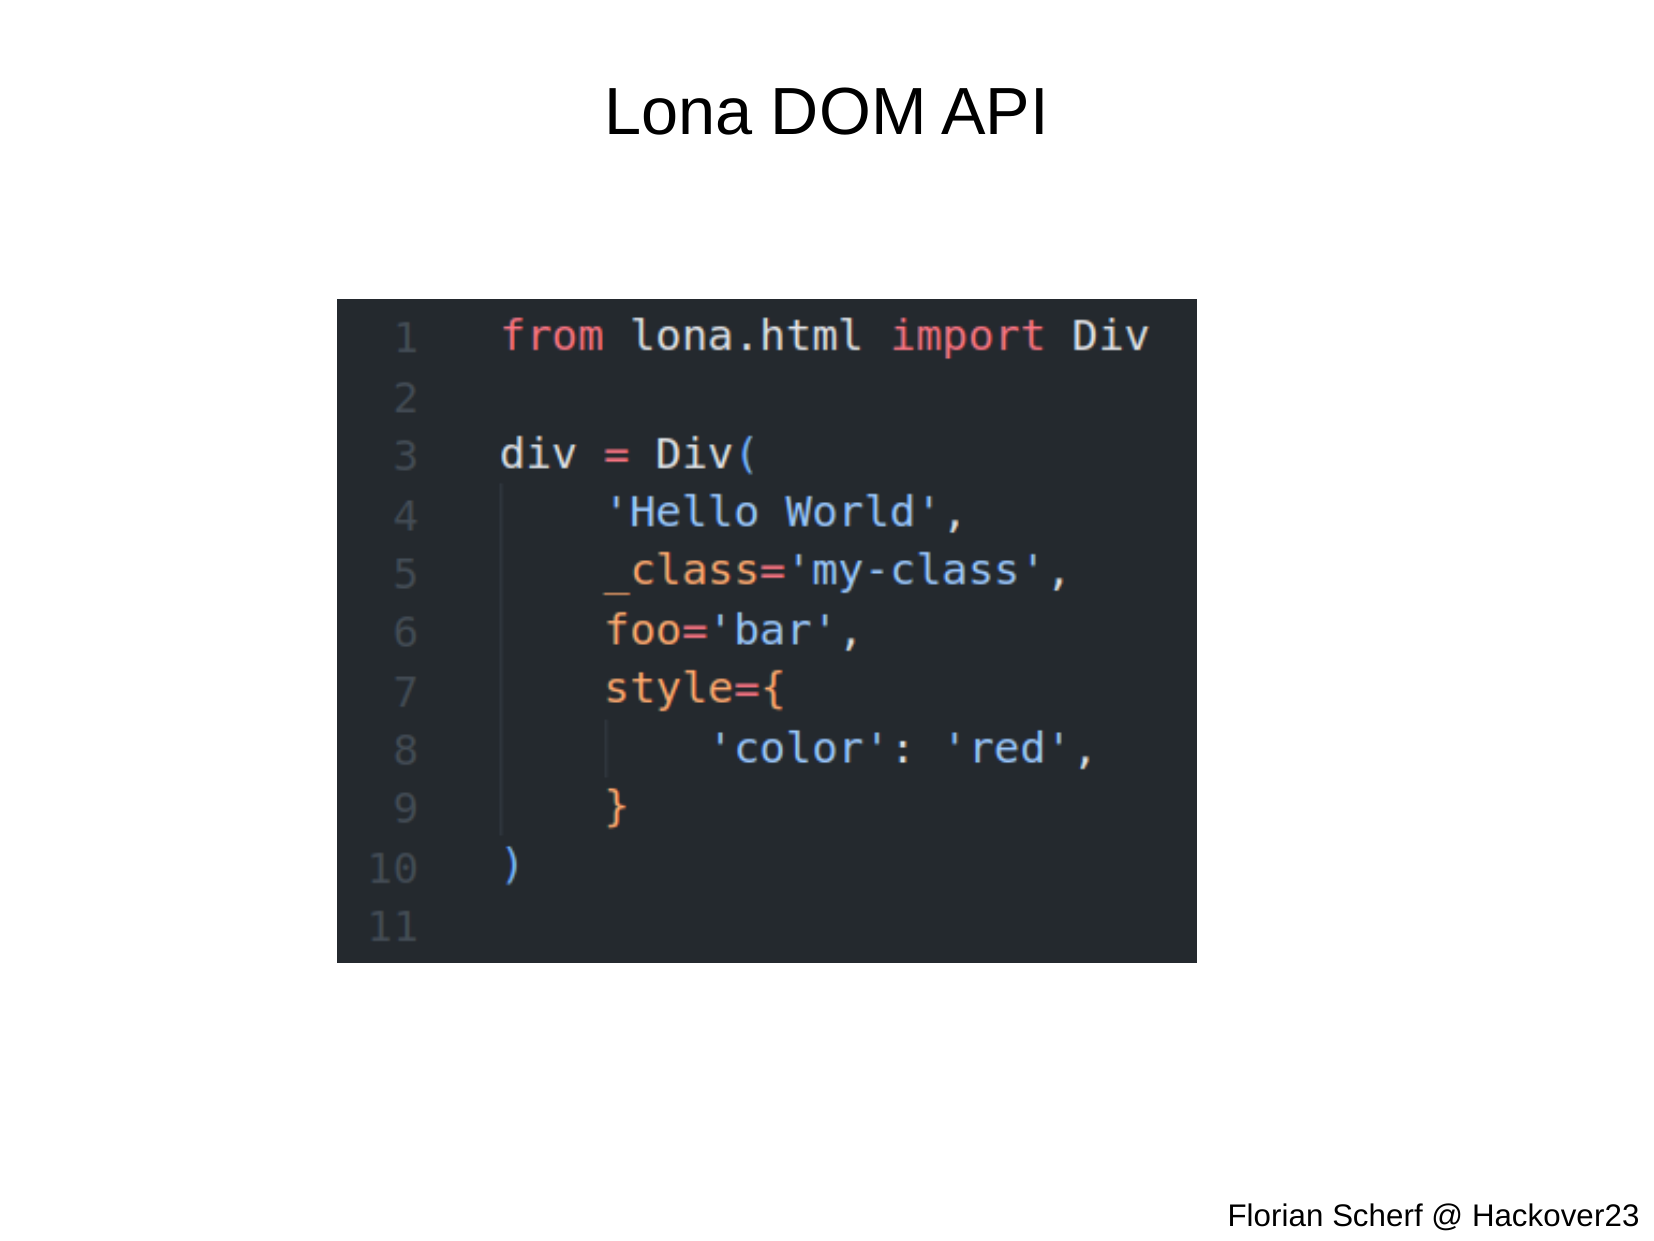

# Lona DOM API
Florian Scherf @ Hackover23